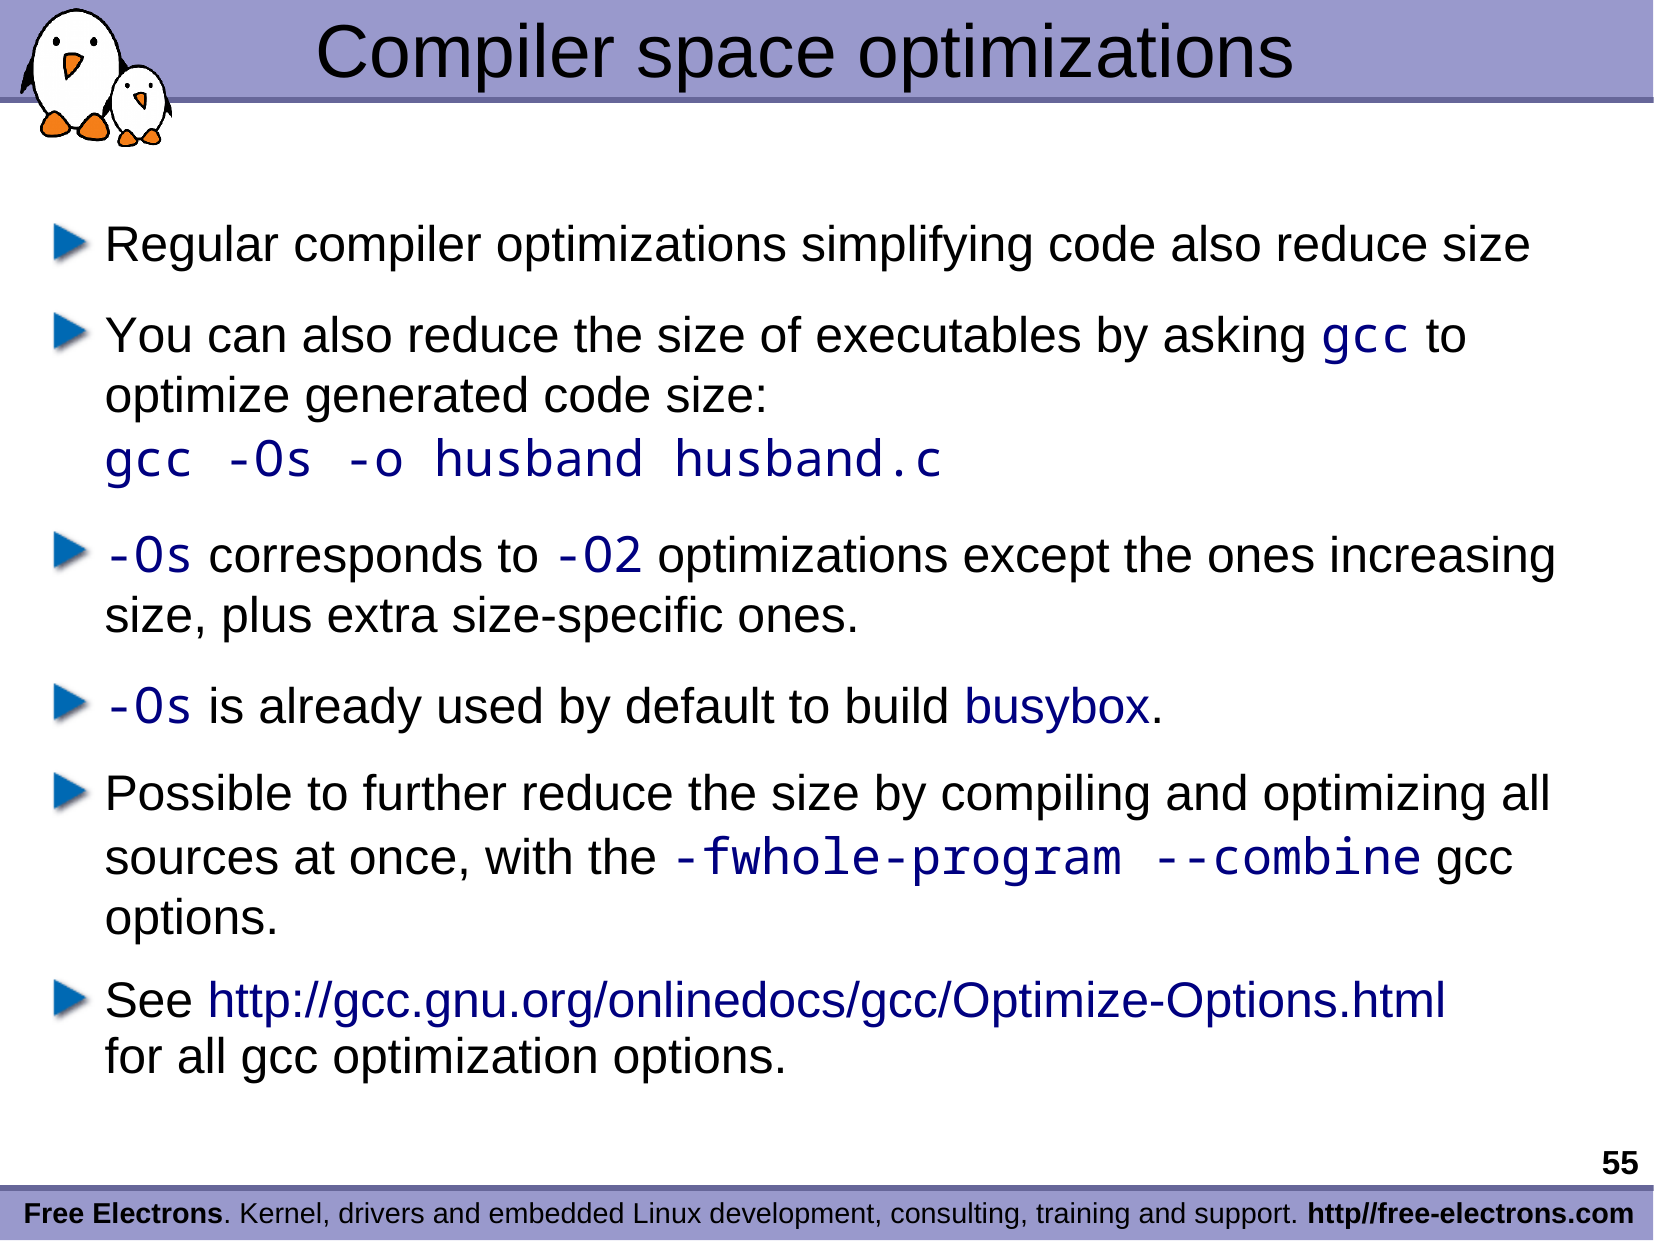

# Compiler space optimizations
Regular compiler optimizations simplifying code also reduce size
You can also reduce the size of executables by asking gcc to optimize generated code size:
gcc -Os -o husband husband.c
-Os corresponds to -O2 optimizations except the ones increasing size, plus extra size-specific ones.
-Os is already used by default to build busybox.
Possible to further reduce the size by compiling and optimizing all sources at once, with the -fwhole-program --combine gcc options.
See http://gcc.gnu.org/onlinedocs/gcc/Optimize-Options.html
for all gcc optimization options.